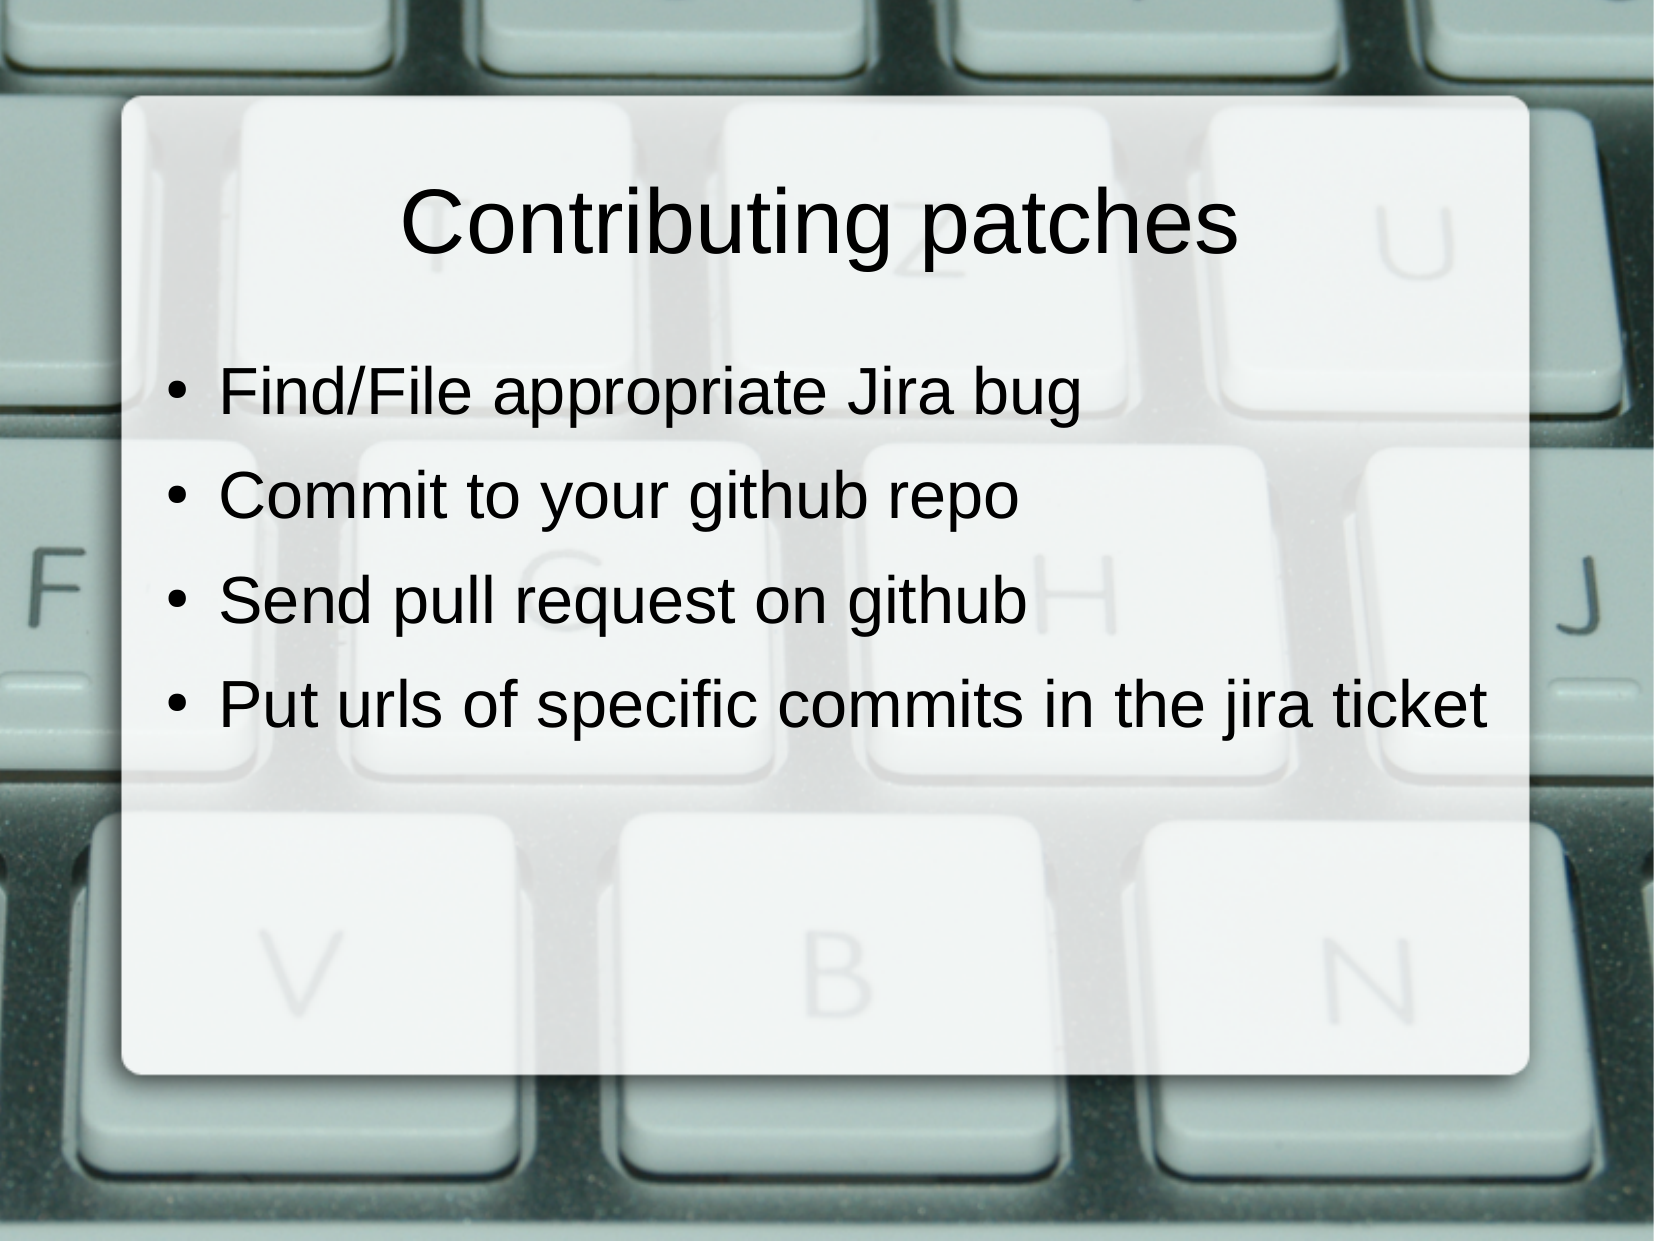

# Contributing patches
Find/File appropriate Jira bug
Commit to your github repo
Send pull request on github
Put urls of specific commits in the jira ticket